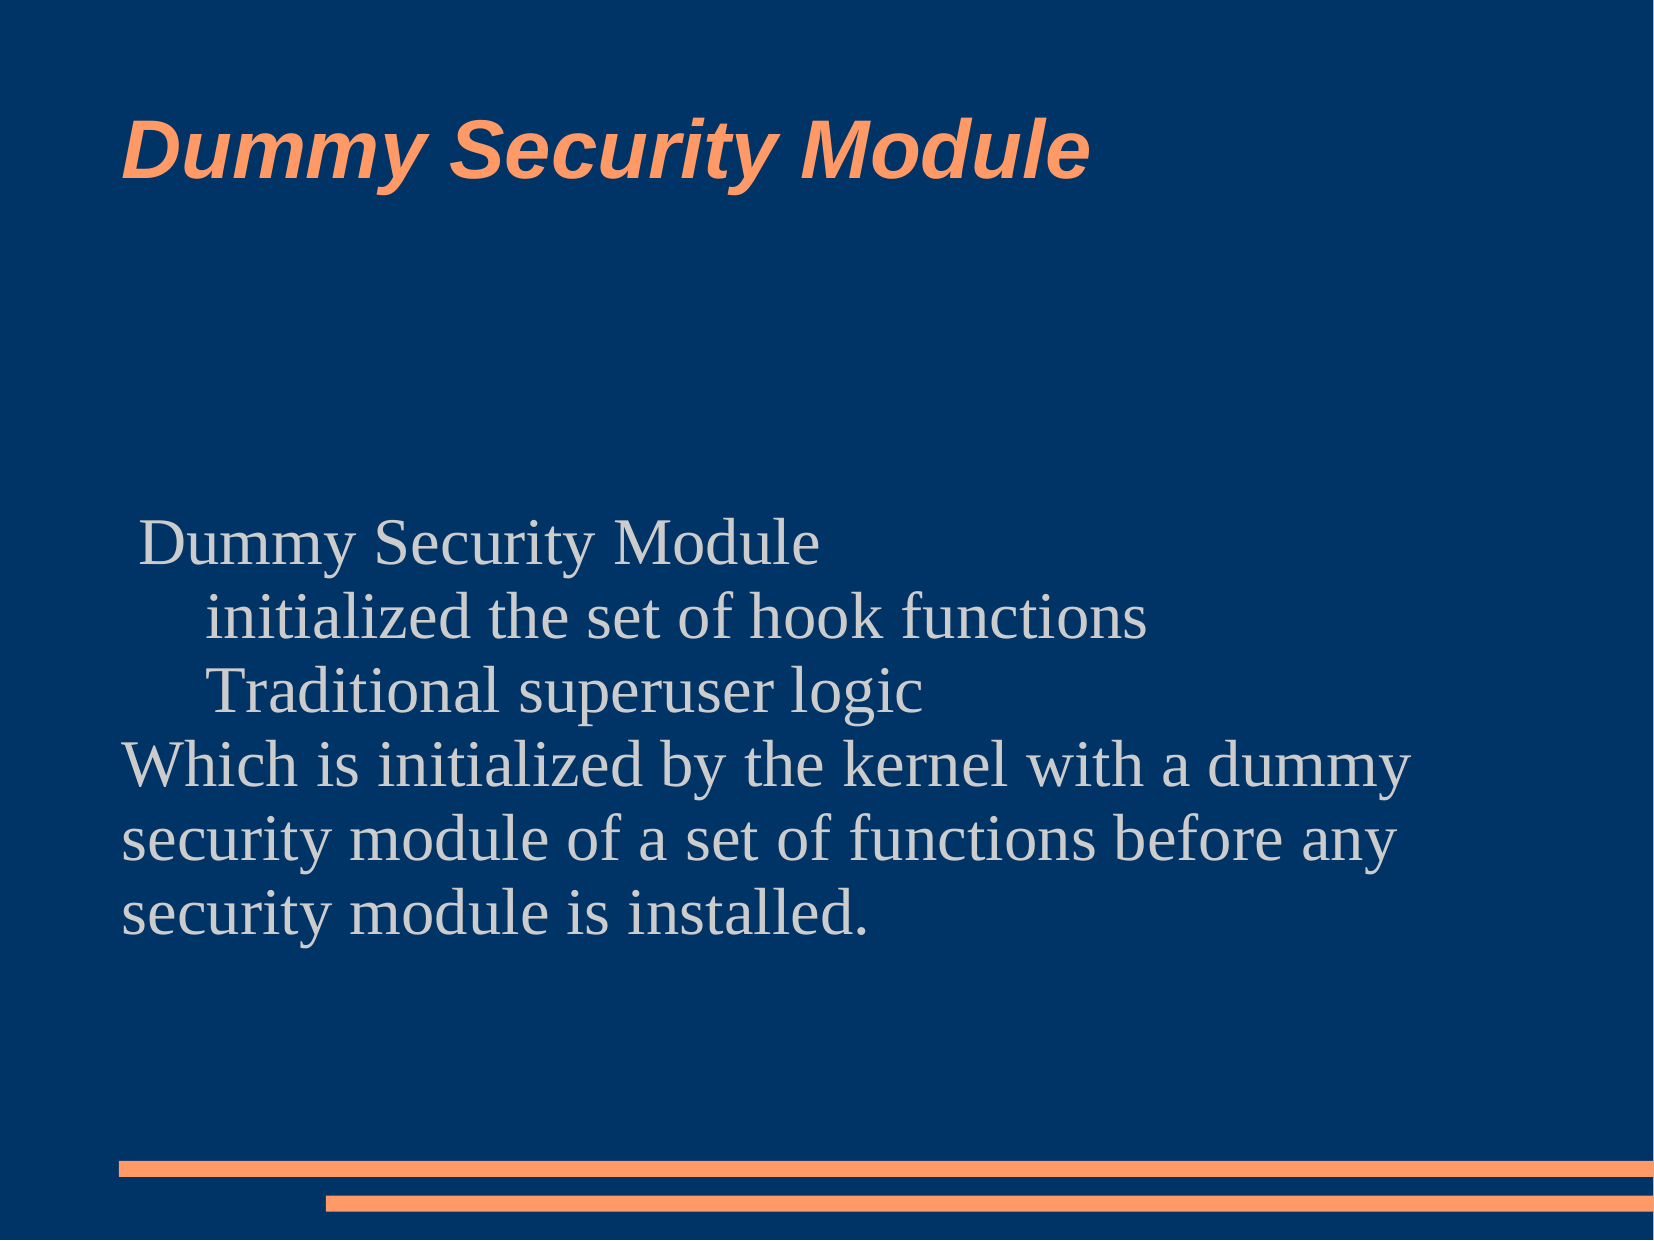

# Dummy Security Module
 Dummy Security Module
 initialized the set of hook functions
 Traditional superuser logic
Which is initialized by the kernel with a dummy security module of a set of functions before any security module is installed.